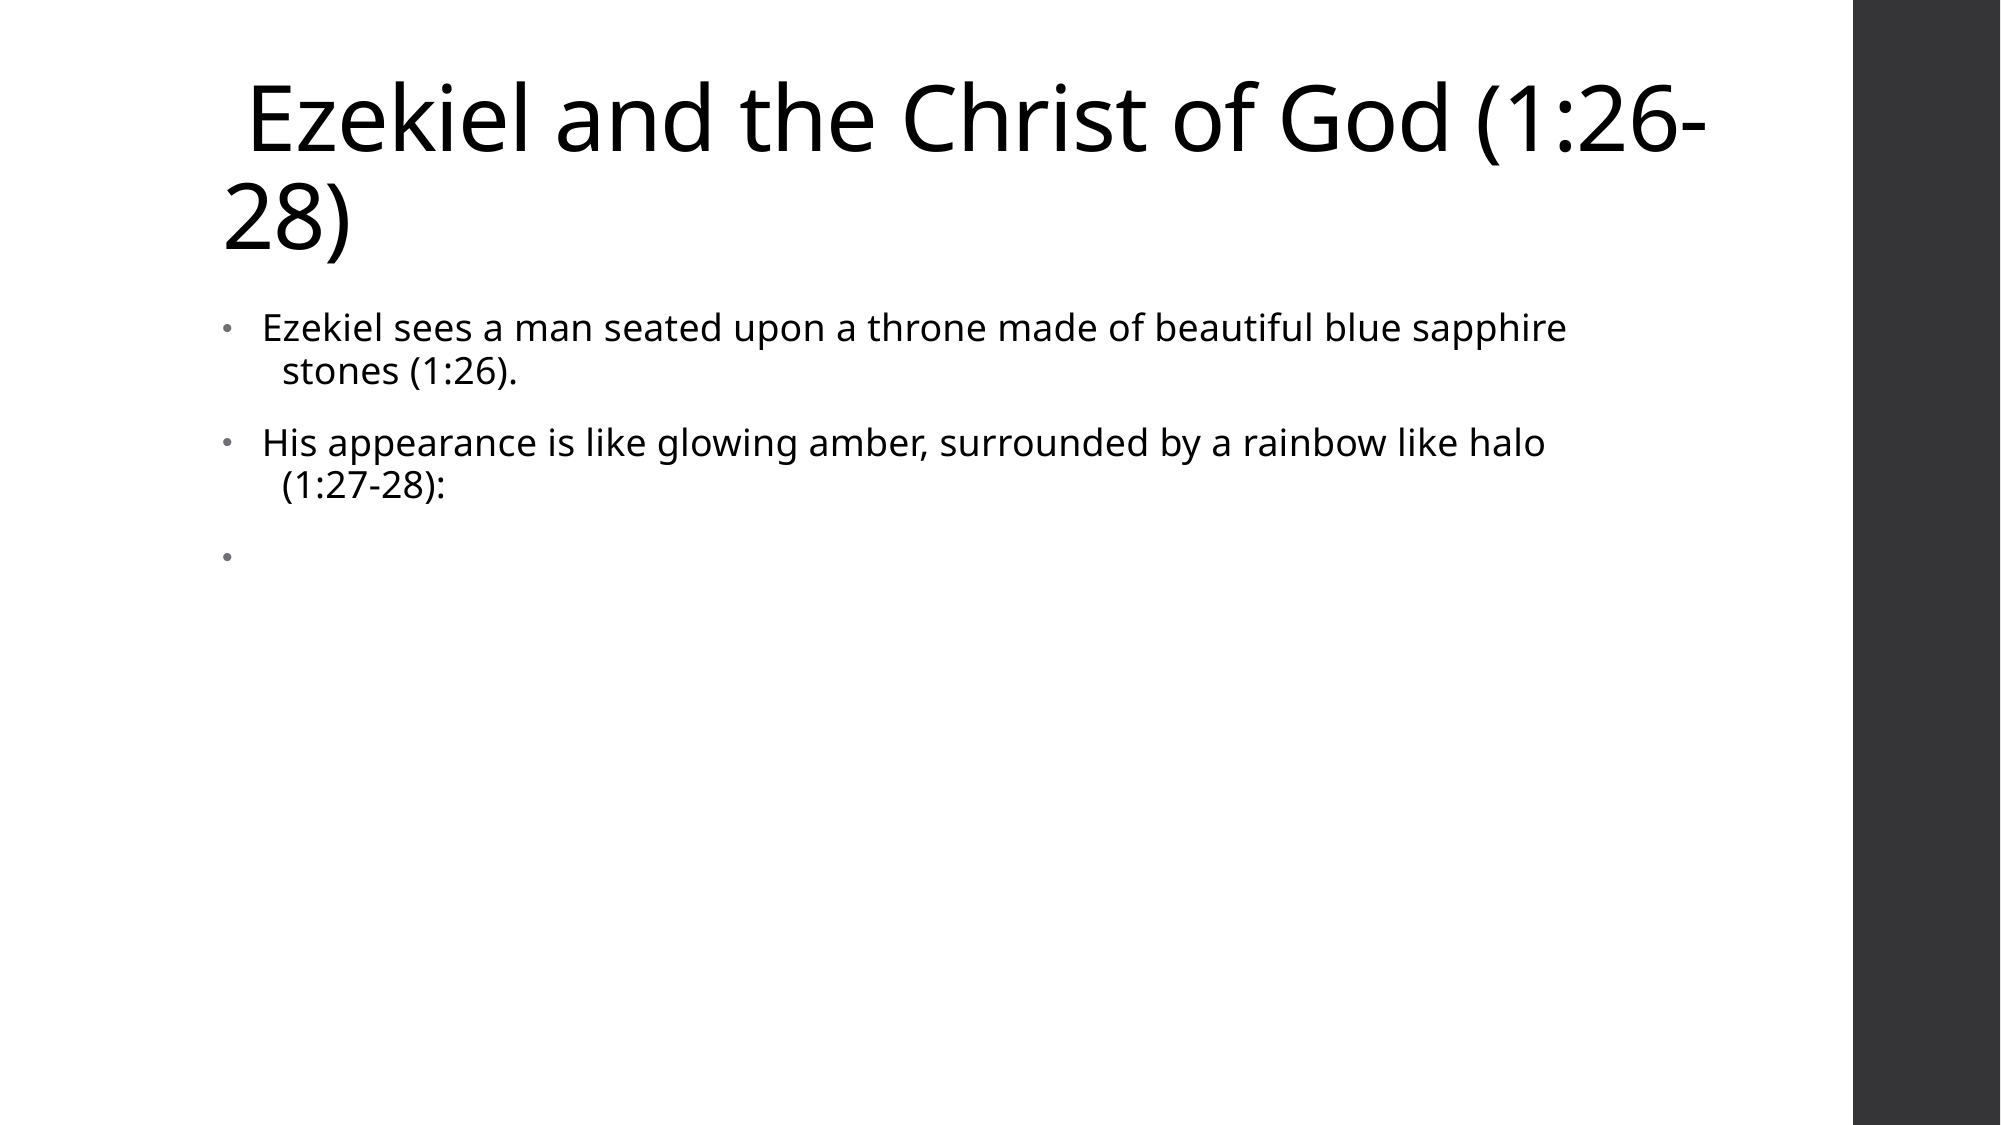

# Ezekiel and the Christ of God (1:26-28)
 Ezekiel sees a man seated upon a throne made of beautiful blue sapphire stones (1:26).
 His appearance is like glowing amber, surrounded by a rainbow like halo (1:27-28):